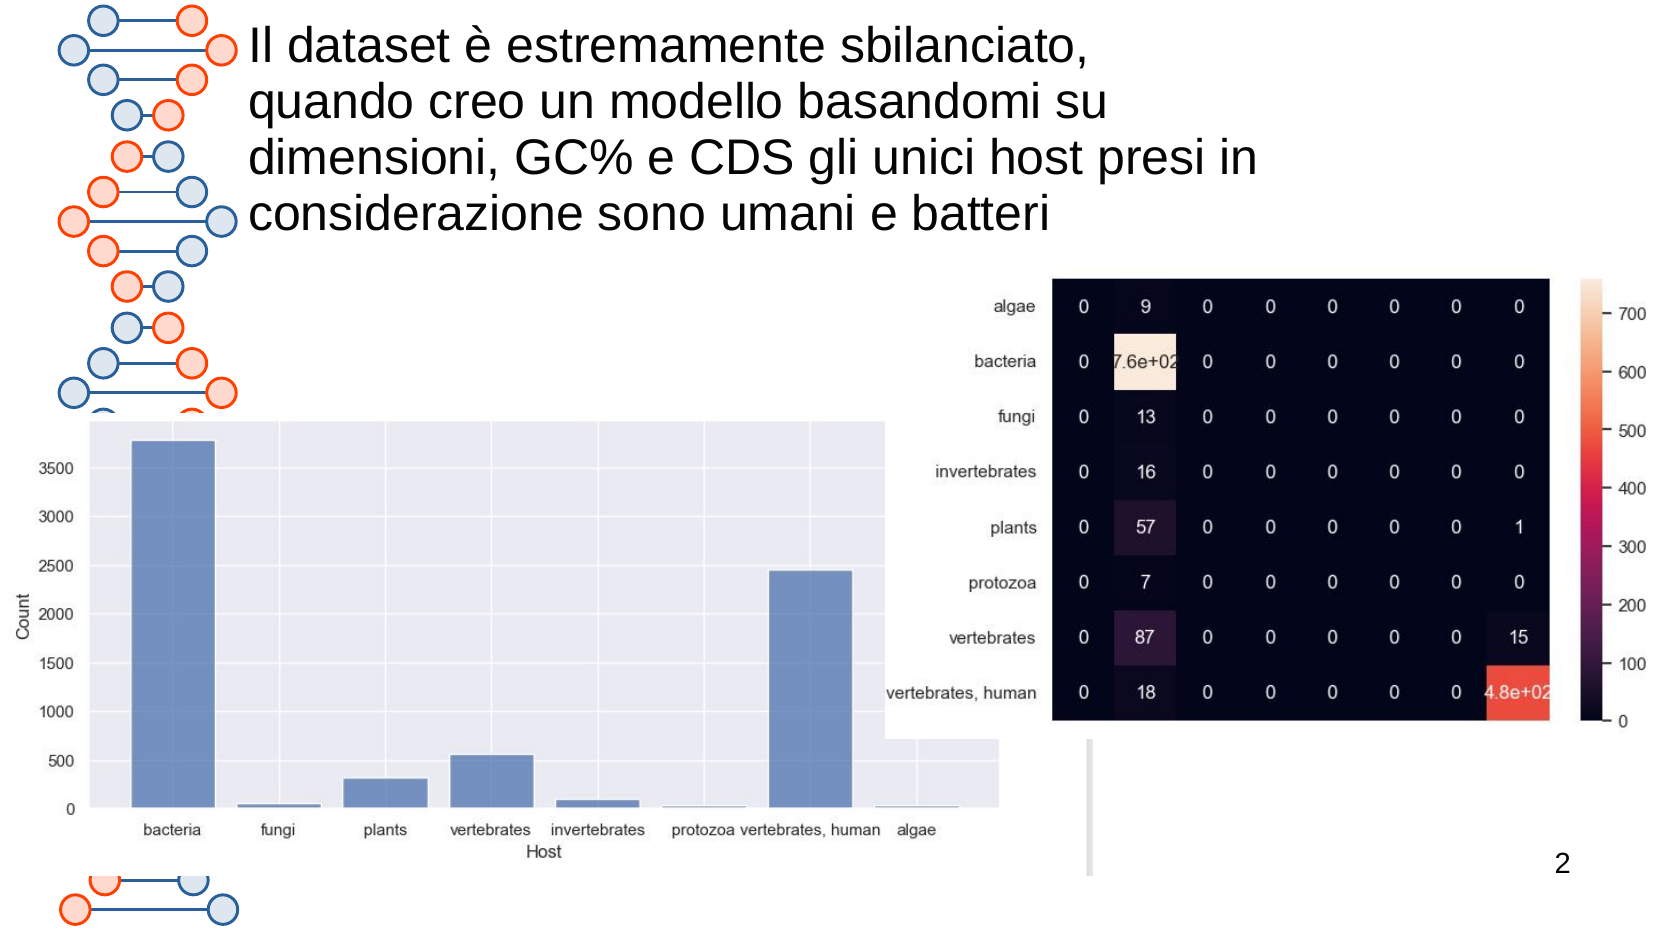

# Il dataset è estremamente sbilanciato, quando creo un modello basandomi su dimensioni, GC% e CDS gli unici host presi in considerazione sono umani e batteri
2